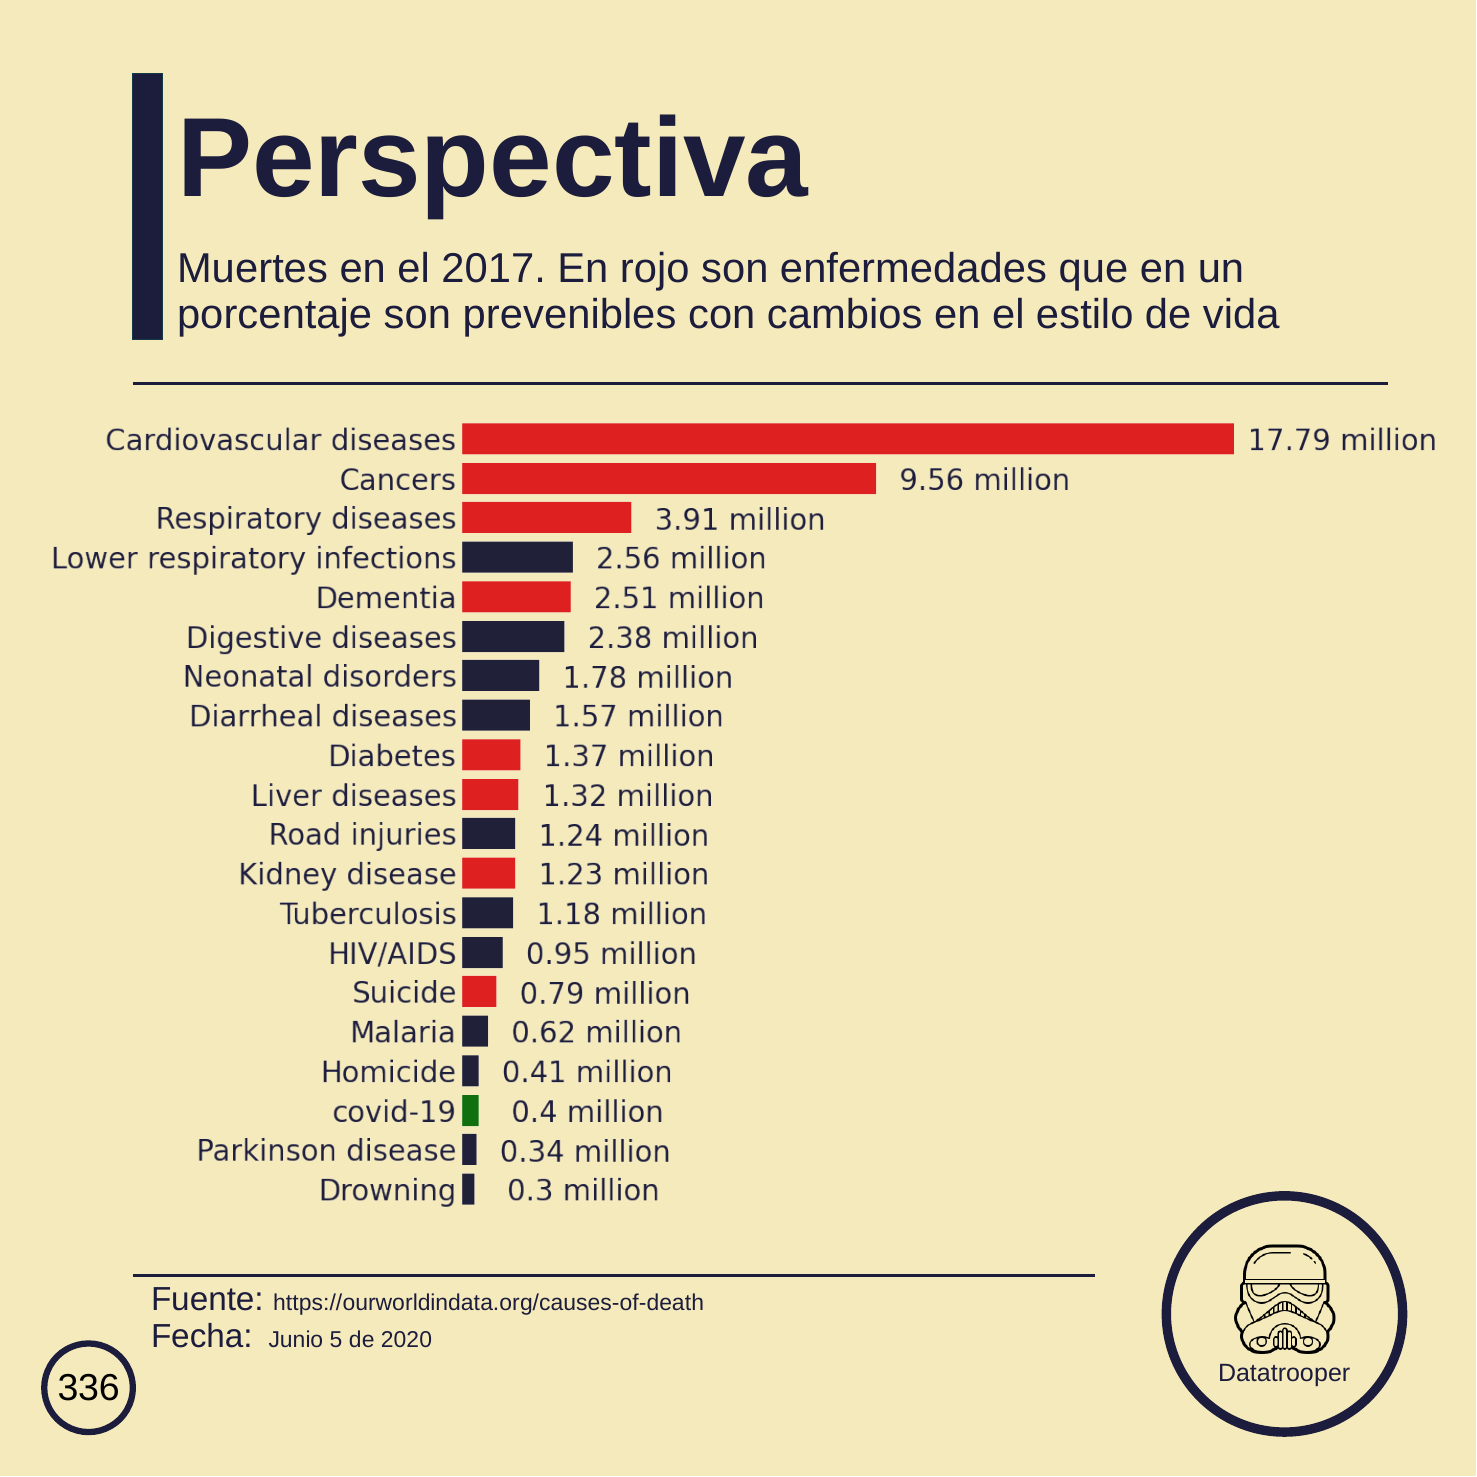

# Perspectiva
Muertes en el 2017. En rojo son enfermedades que en un porcentaje son prevenibles con cambios en el estilo de vida
Fuente: https://ourworldindata.org/causes-of-death
Fecha: Junio 5 de 2020
336
Datatrooper